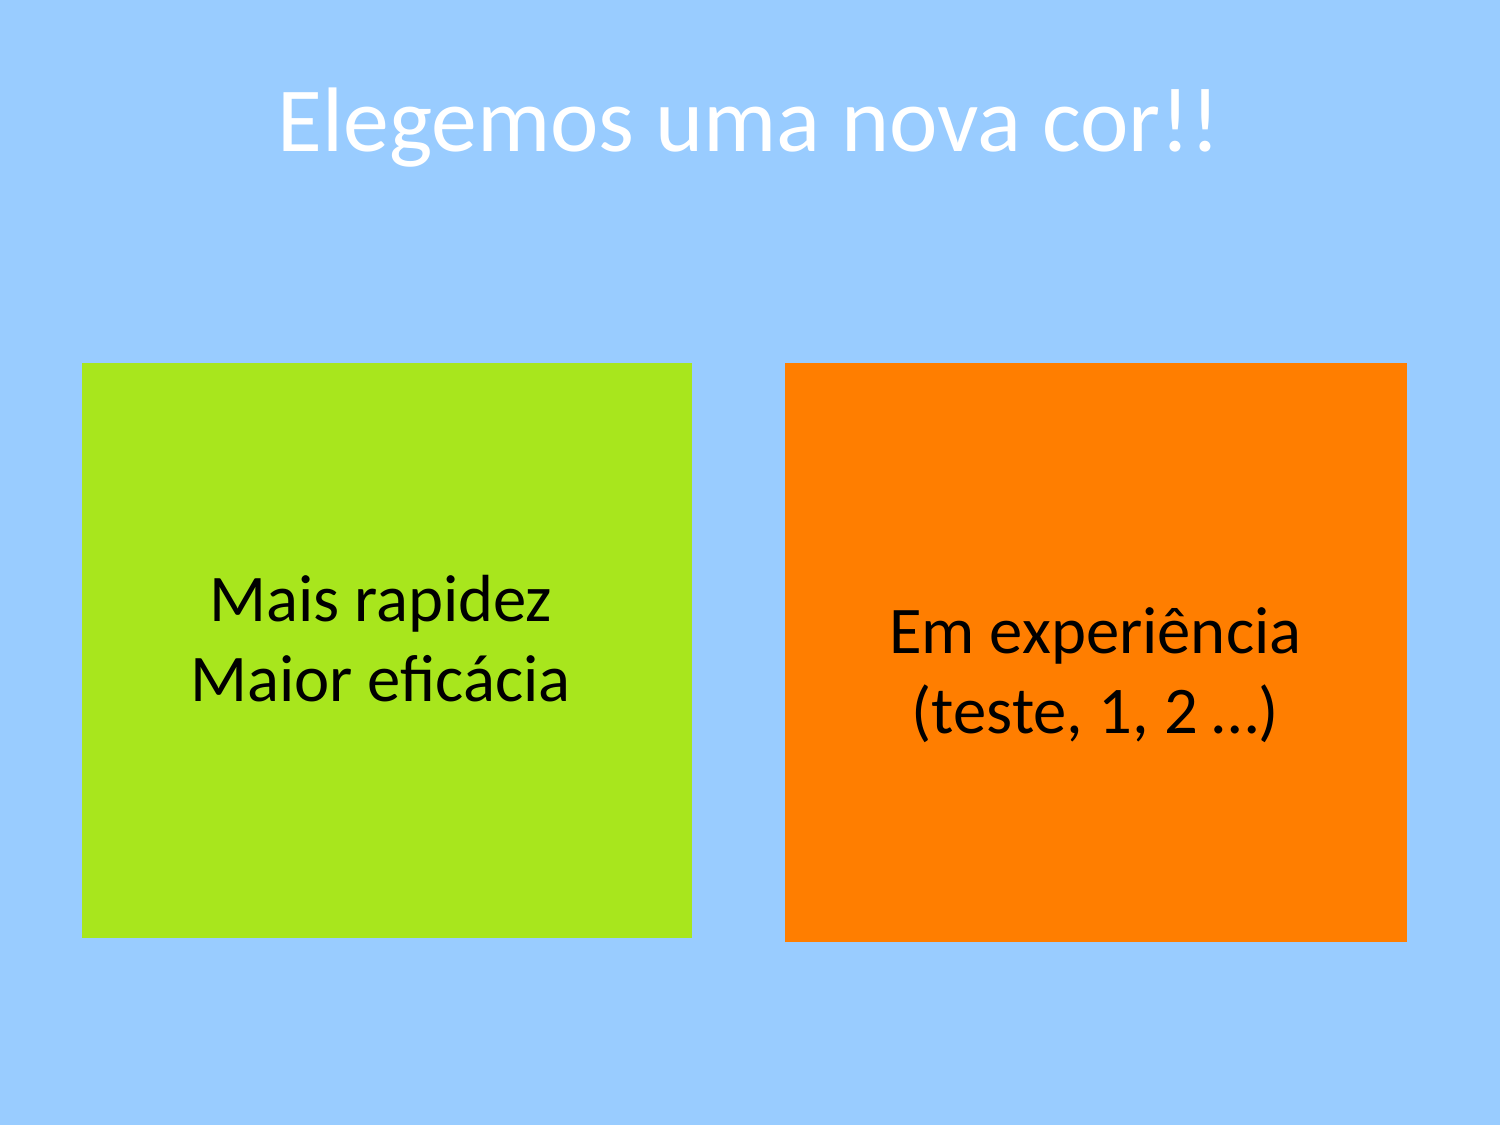

# Elegemos uma nova cor!!
Mais rapidez
Maior eficácia
Em experiência
(teste, 1, 2 …)